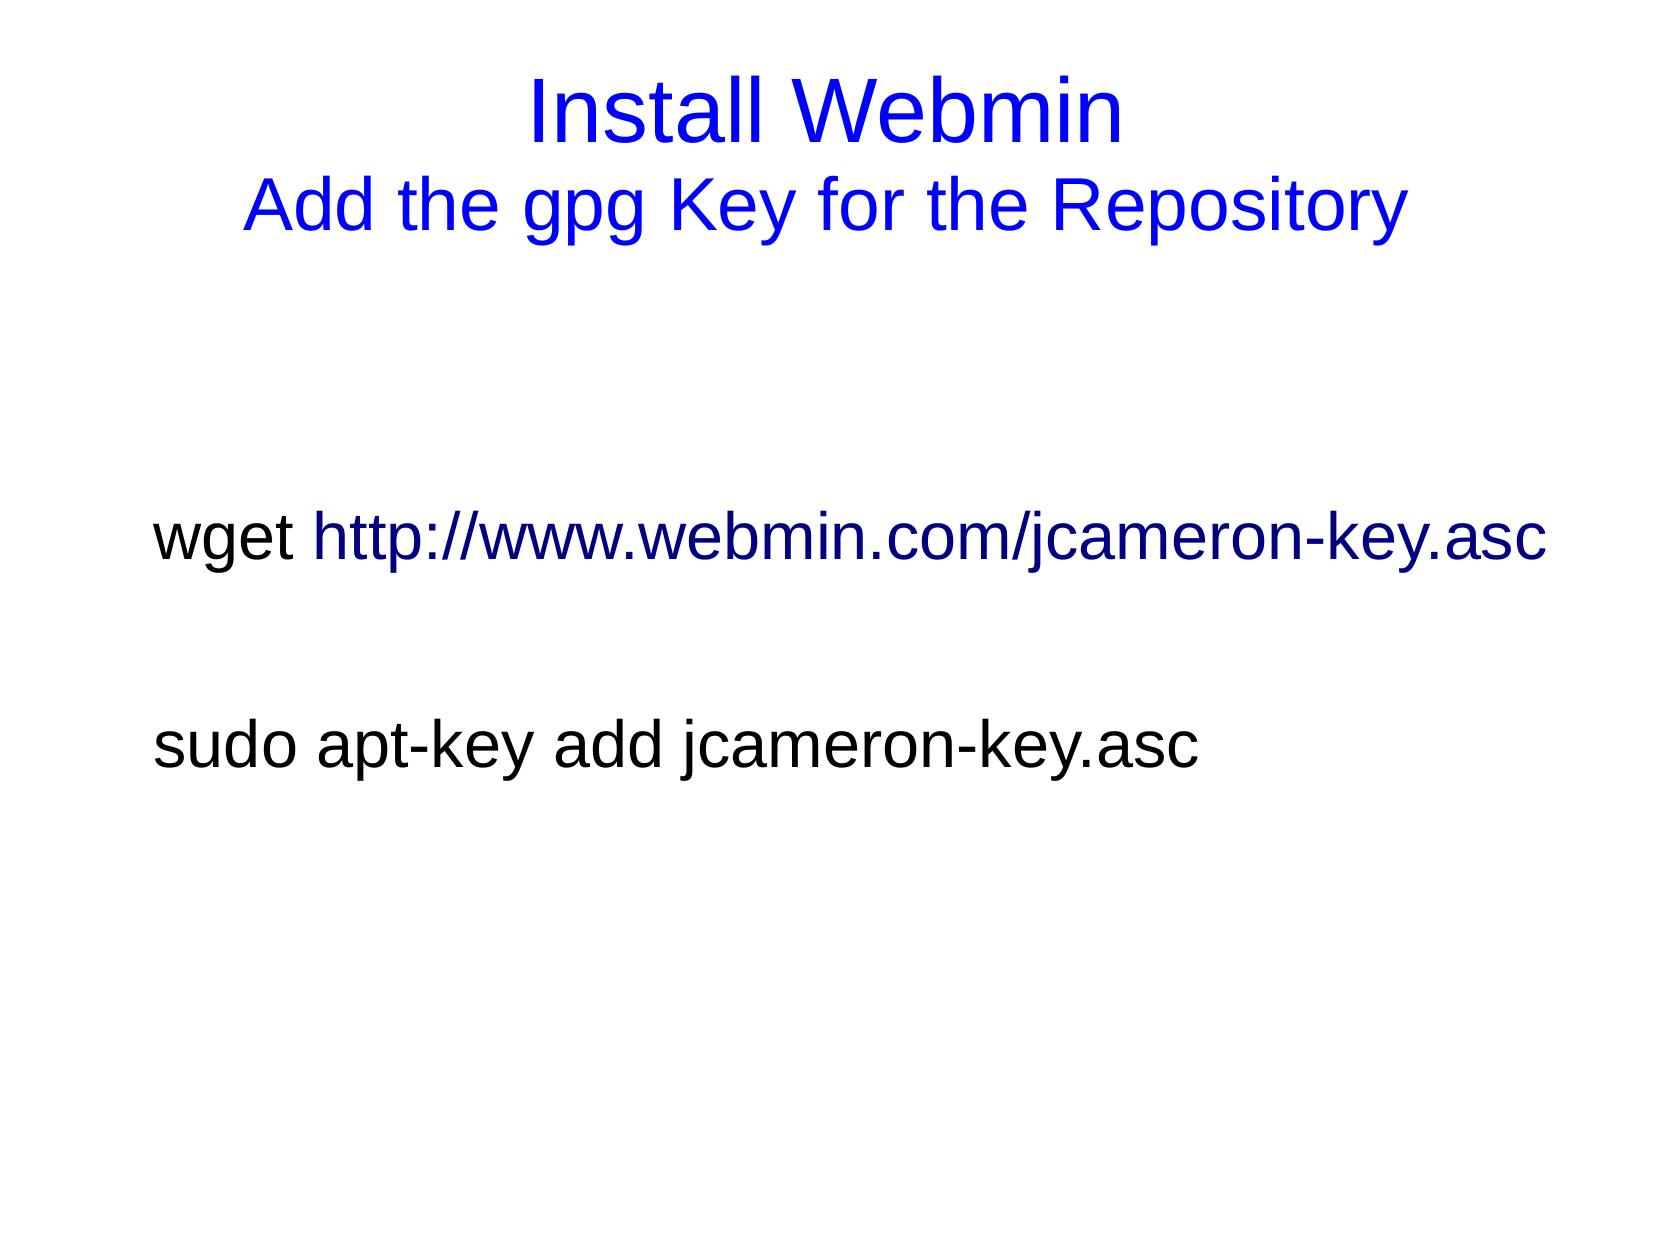

# Install Webmin Add the gpg Key for the Repository
wget http://www.webmin.com/jcameron-key.asc
sudo apt-key add jcameron-key.asc